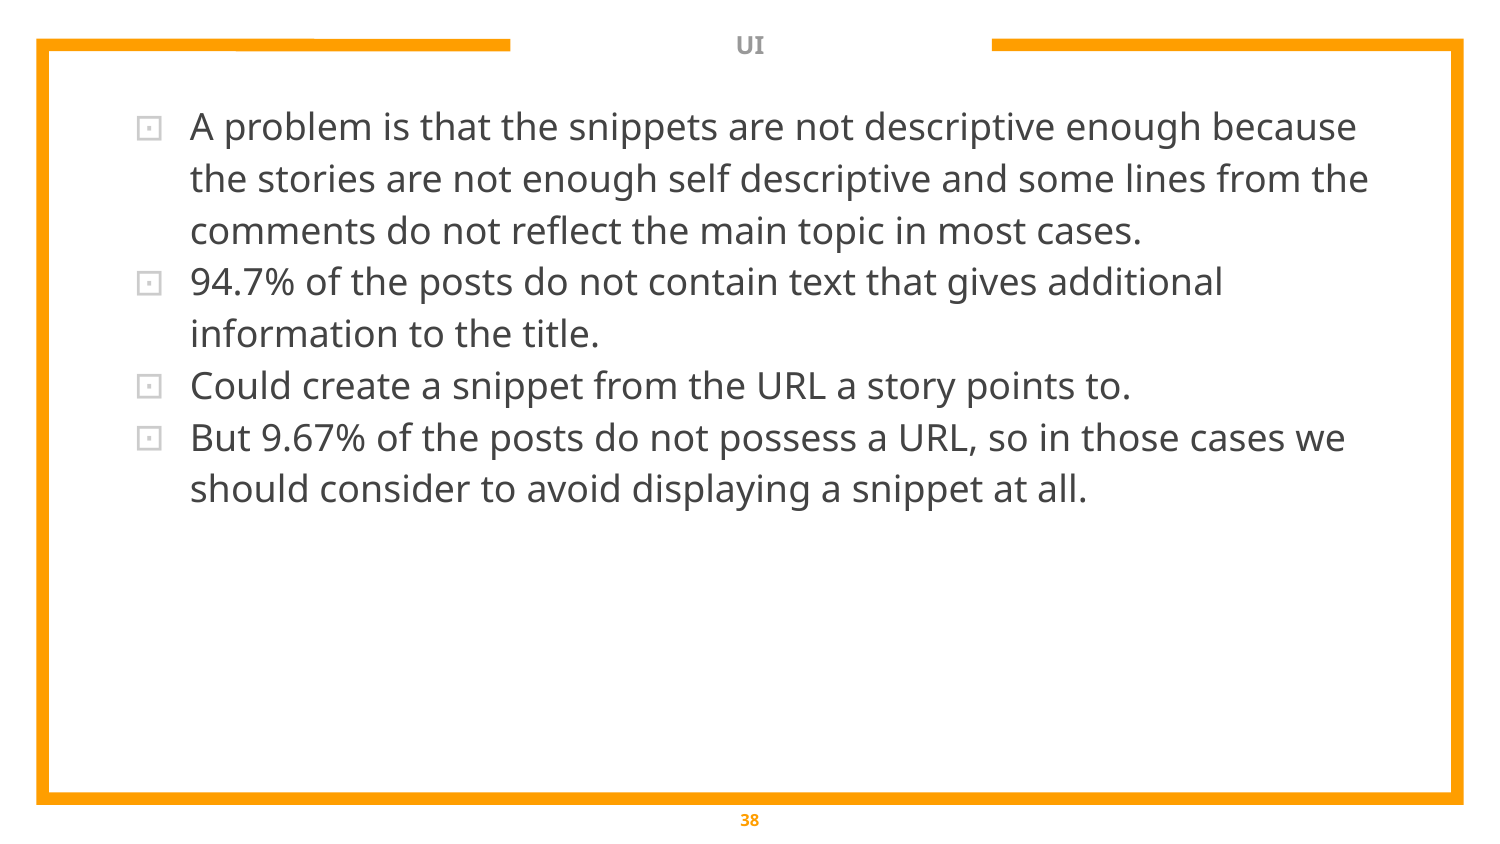

# UI
A problem is that the snippets are not descriptive enough because the stories are not enough self descriptive and some lines from the comments do not reflect the main topic in most cases.
94.7% of the posts do not contain text that gives additional information to the title.
Could create a snippet from the URL a story points to.
But 9.67% of the posts do not possess a URL, so in those cases we should consider to avoid displaying a snippet at all.